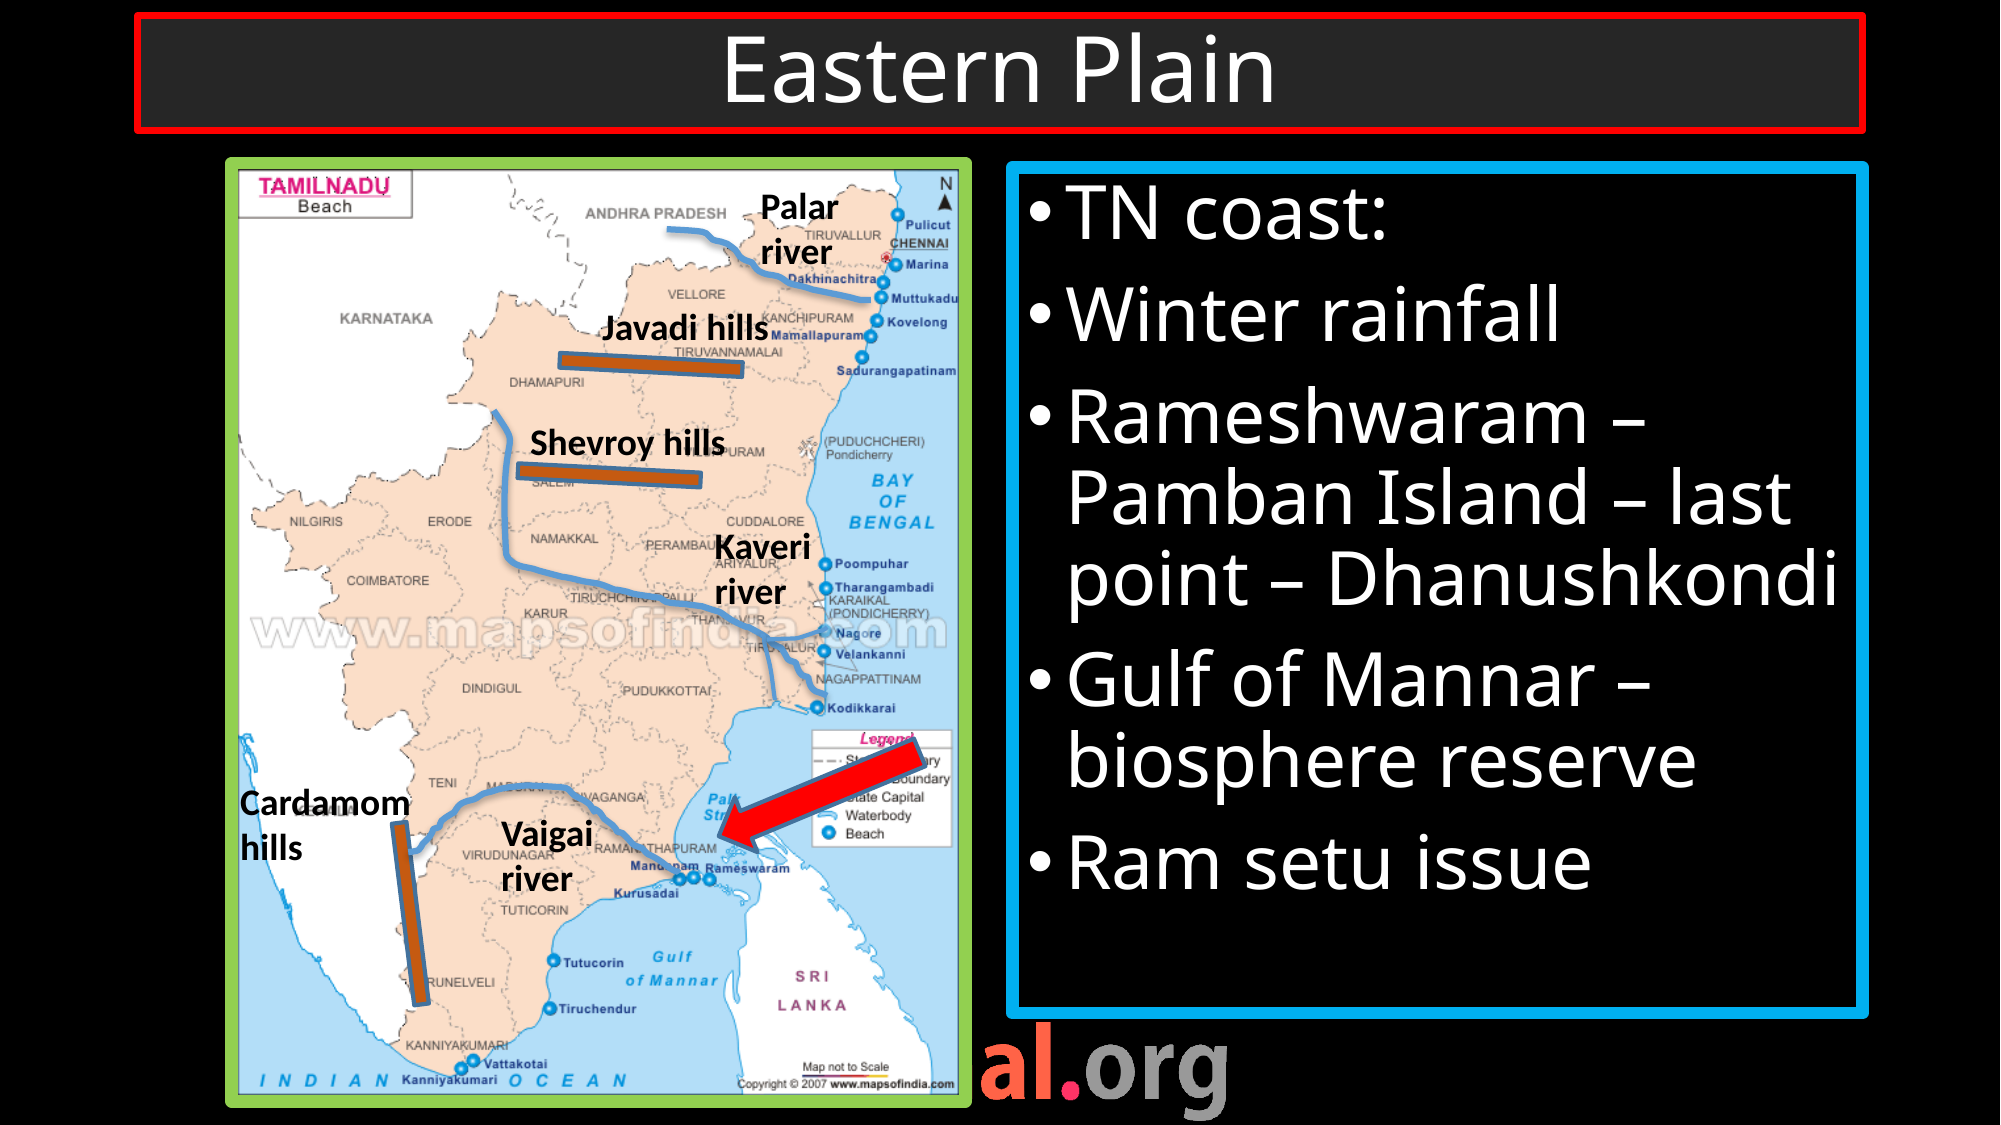

Eastern Plain
# TN coast:
Winter rainfall
Rameshwaram – Pamban Island – last point – Dhanushkondi
Gulf of Mannar – biosphere reserve
Ram setu issue
Palar river
Javadi hills
Shevroy hills
Kaveri river
Cardamom hills
Vaigai river